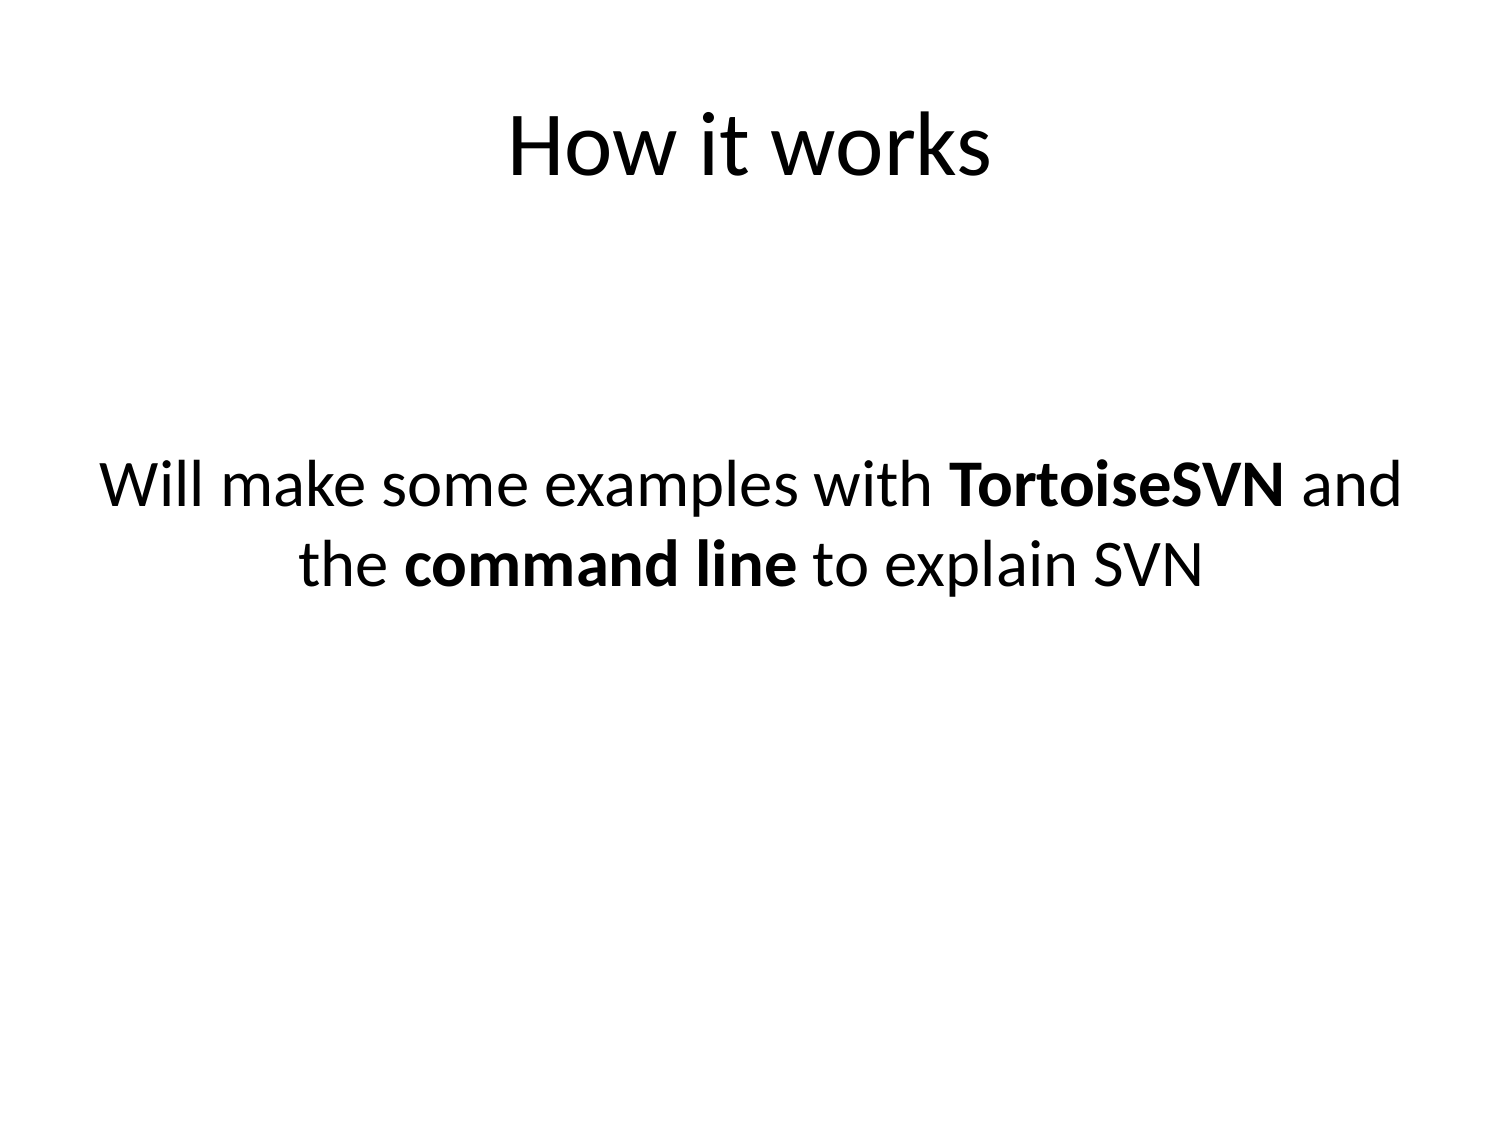

# How it works
Will make some examples with TortoiseSVN and the command line to explain SVN